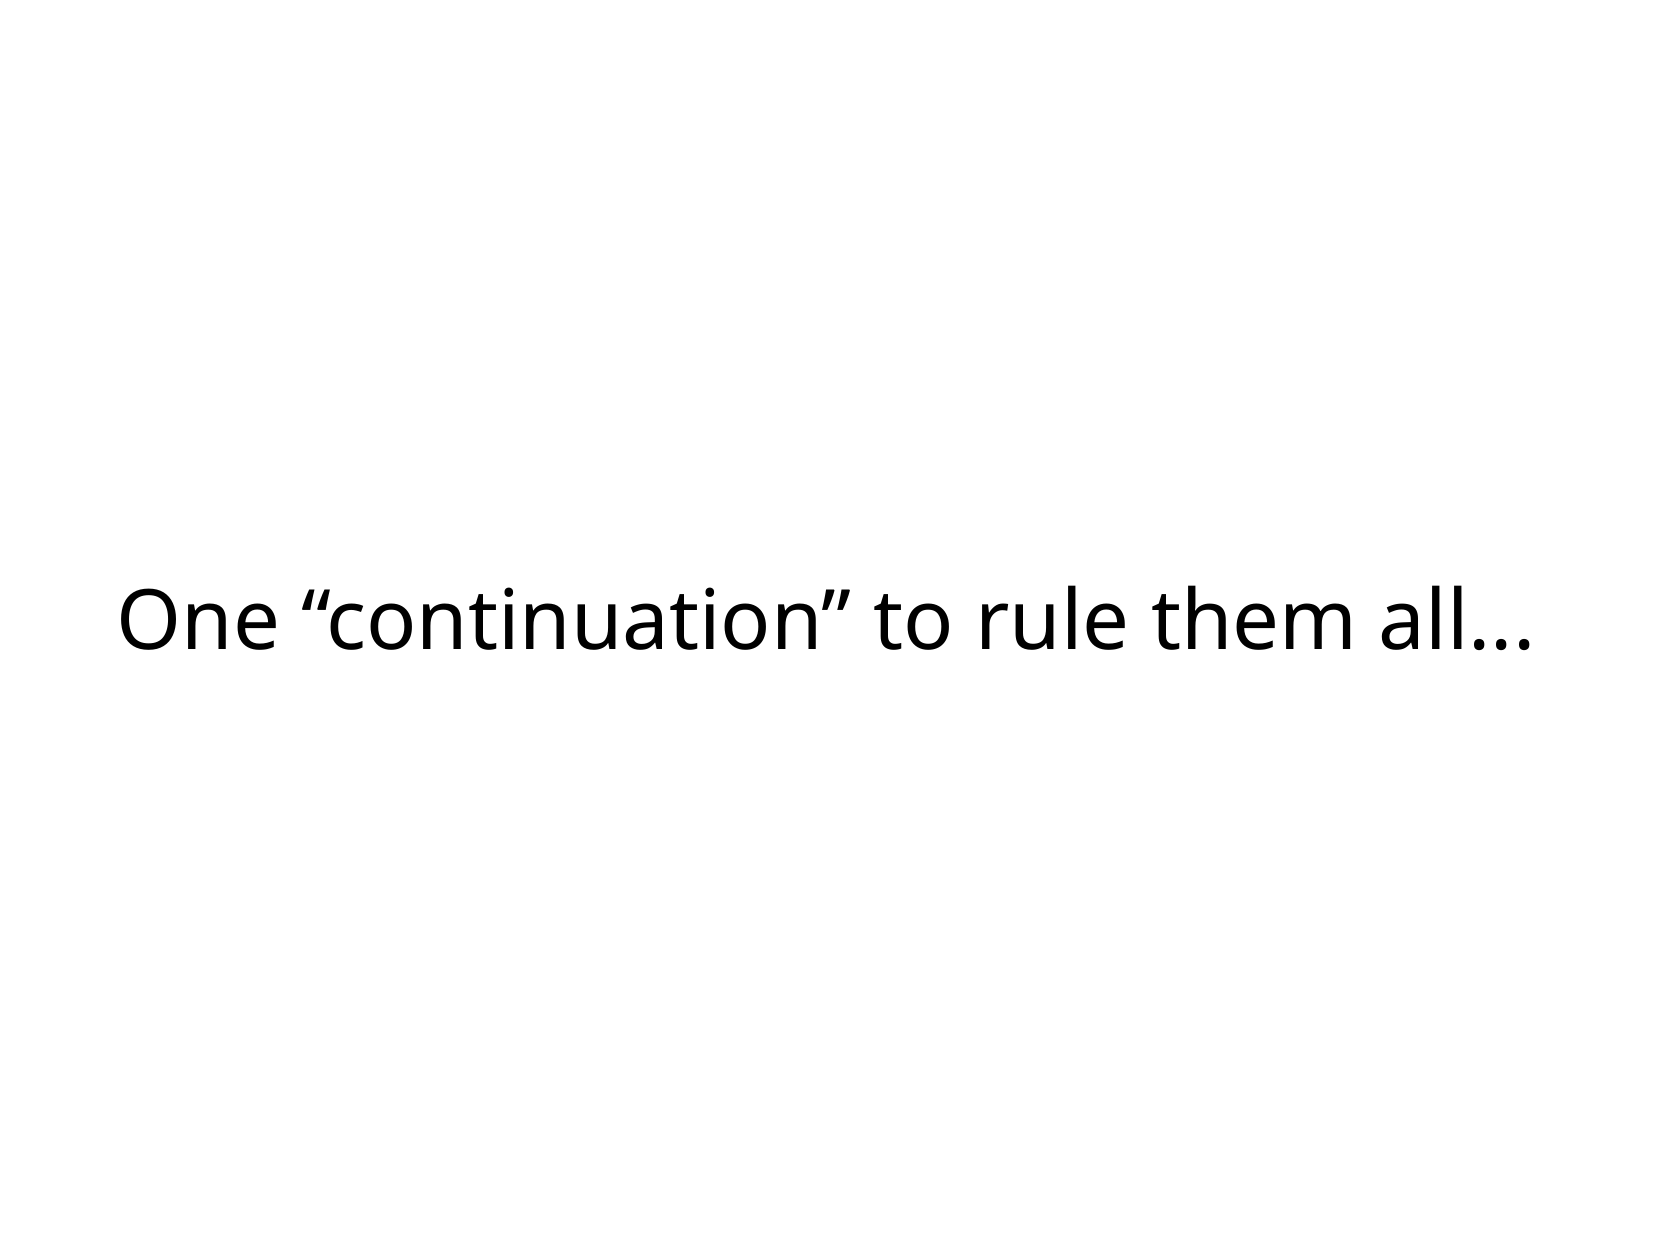

# One “continuation” to rule them all...